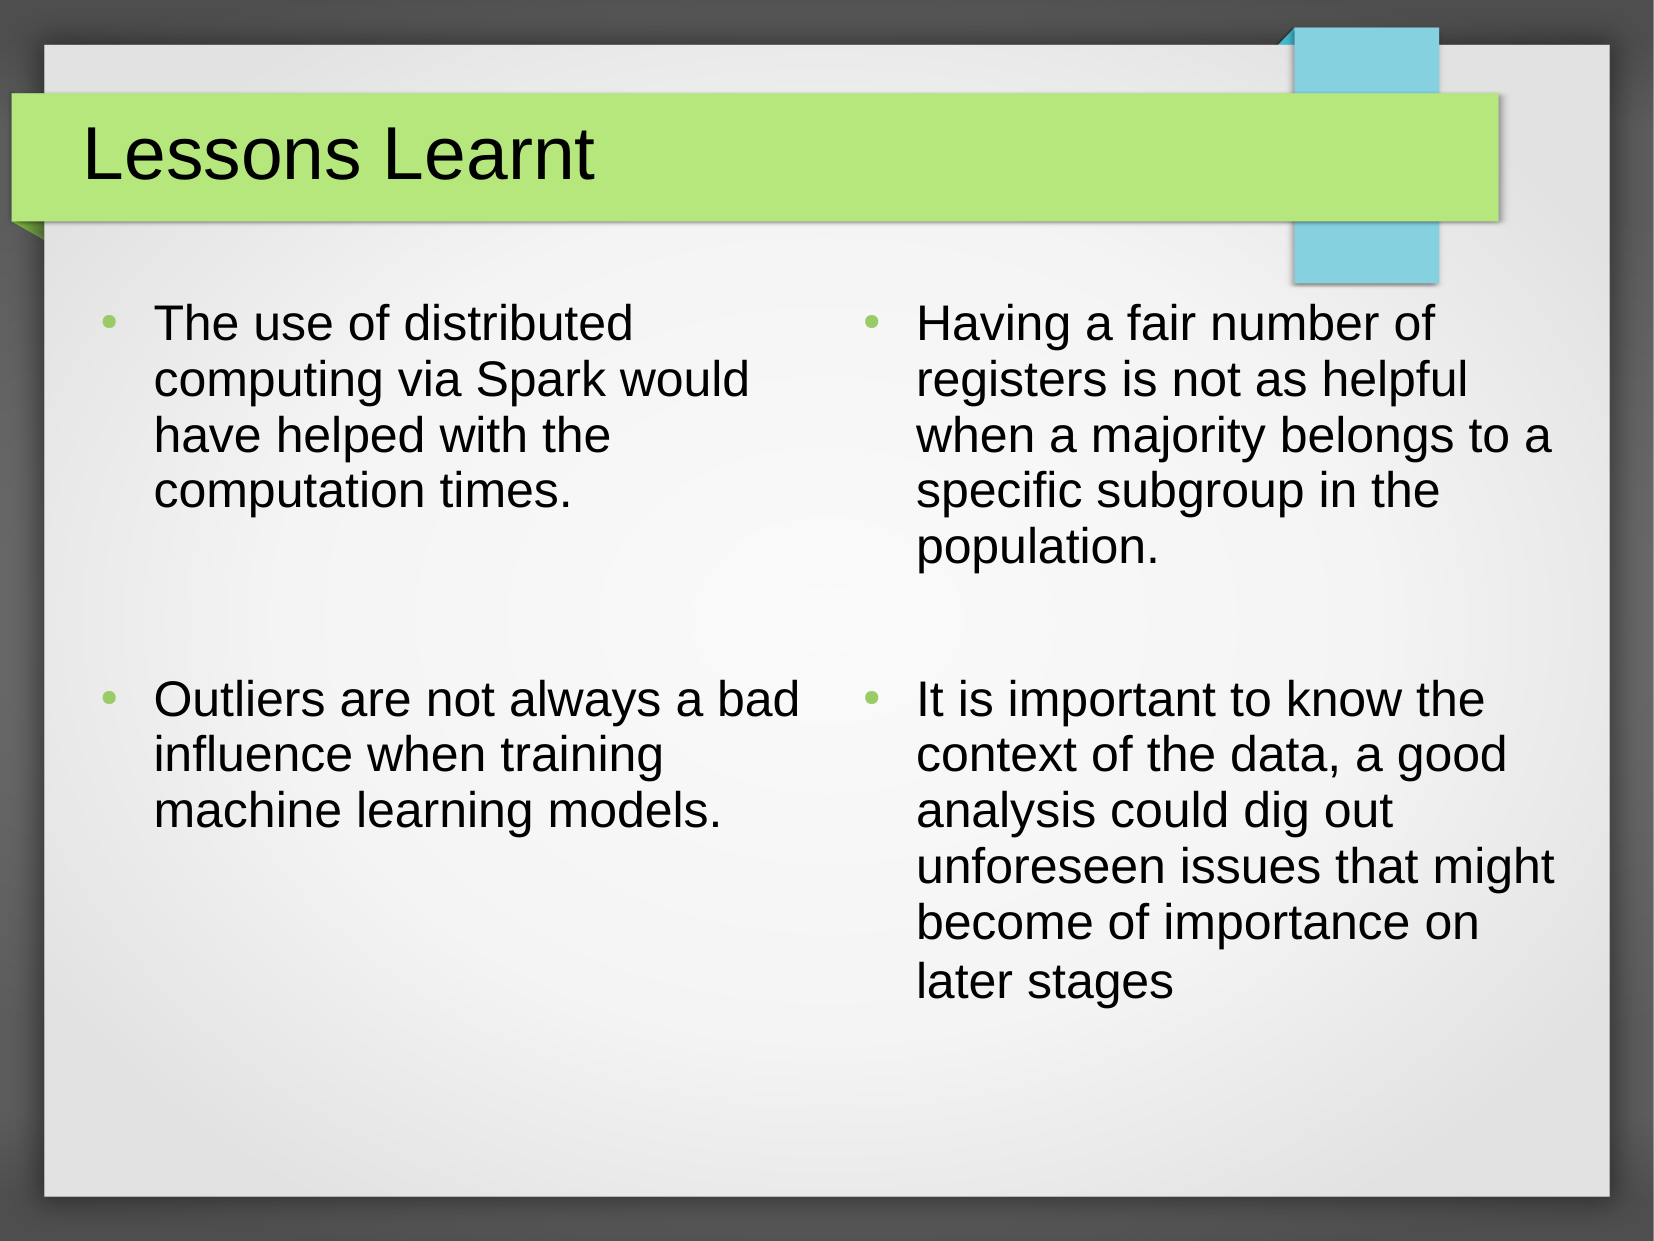

# Lessons Learnt
The use of distributed computing via Spark would have helped with the computation times.
Having a fair number of registers is not as helpful when a majority belongs to a specific subgroup in the population.
Outliers are not always a bad influence when training machine learning models.
It is important to know the context of the data, a good analysis could dig out unforeseen issues that might become of importance on later stages